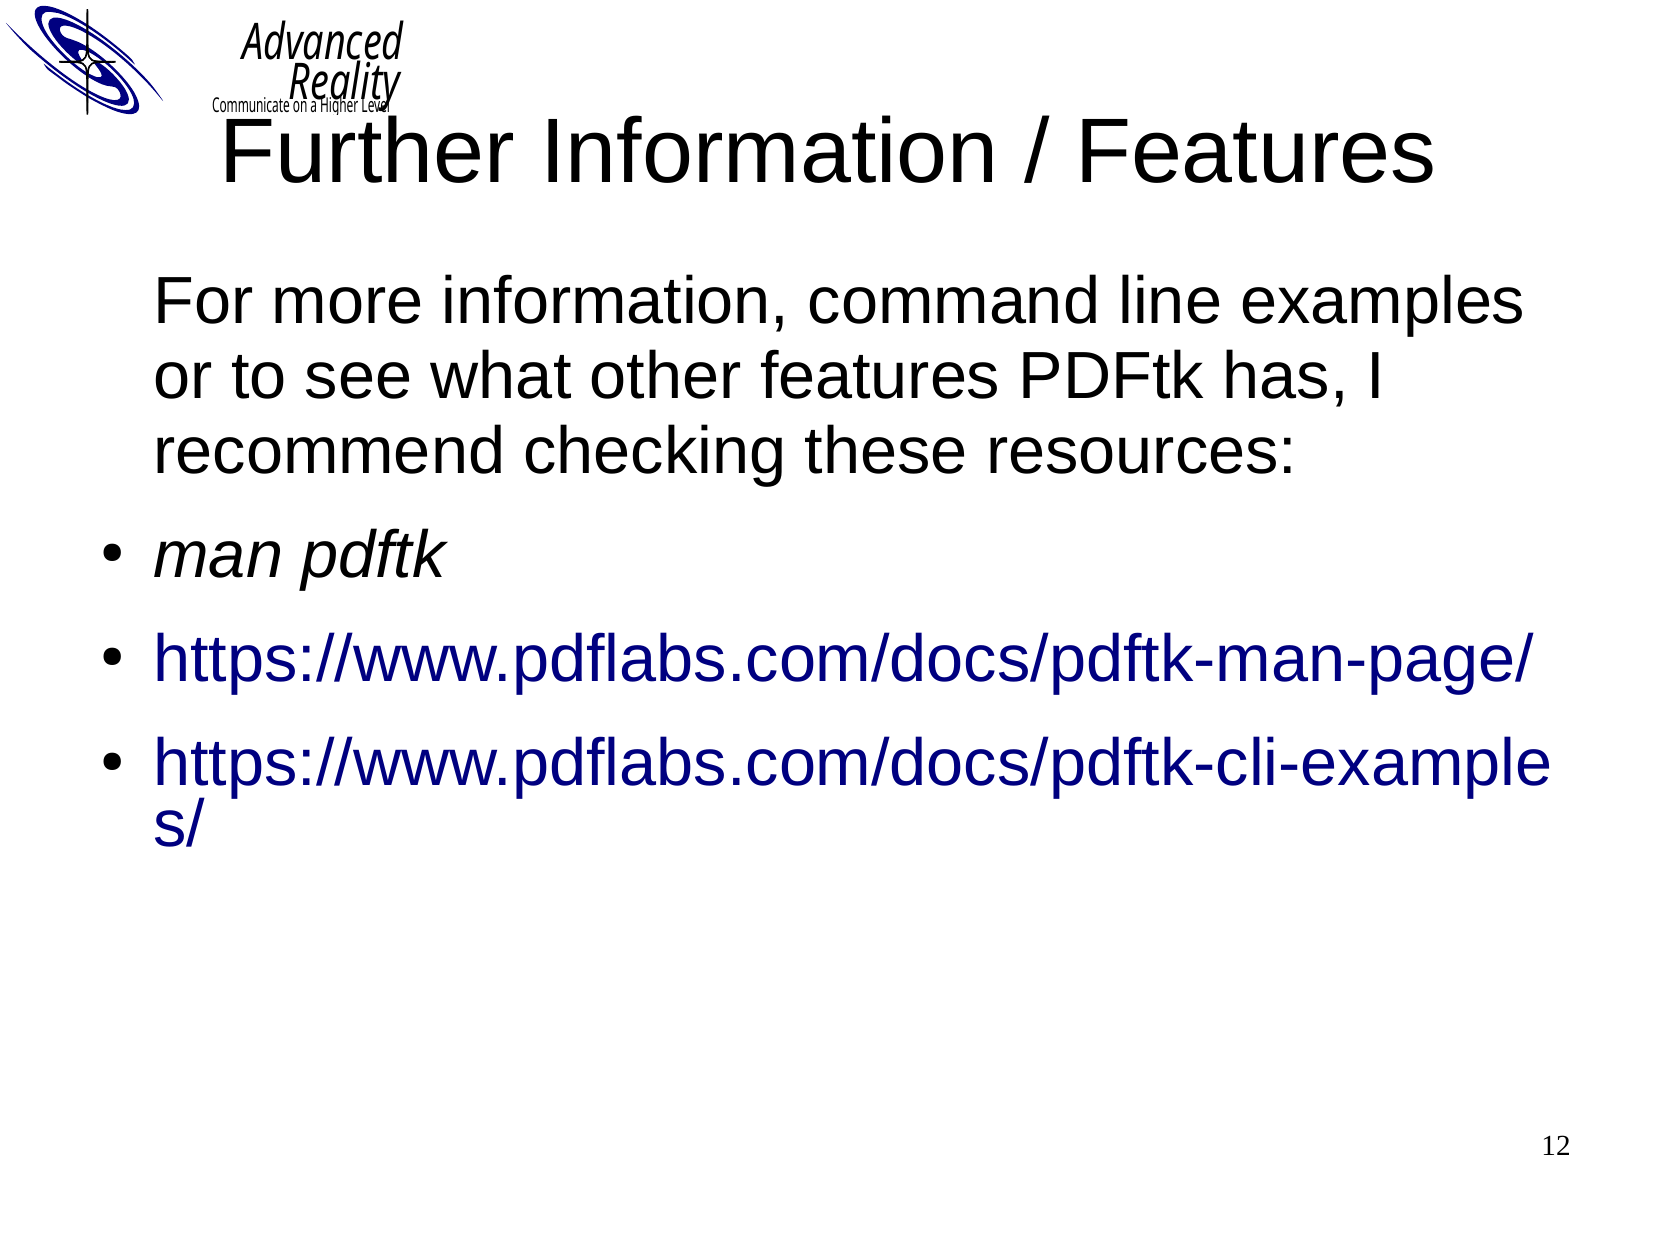

# Further Information / Features
For more information, command line examples or to see what other features PDFtk has, I recommend checking these resources:
man pdftk
https://www.pdflabs.com/docs/pdftk-man-page/
https://www.pdflabs.com/docs/pdftk-cli-examples/
12